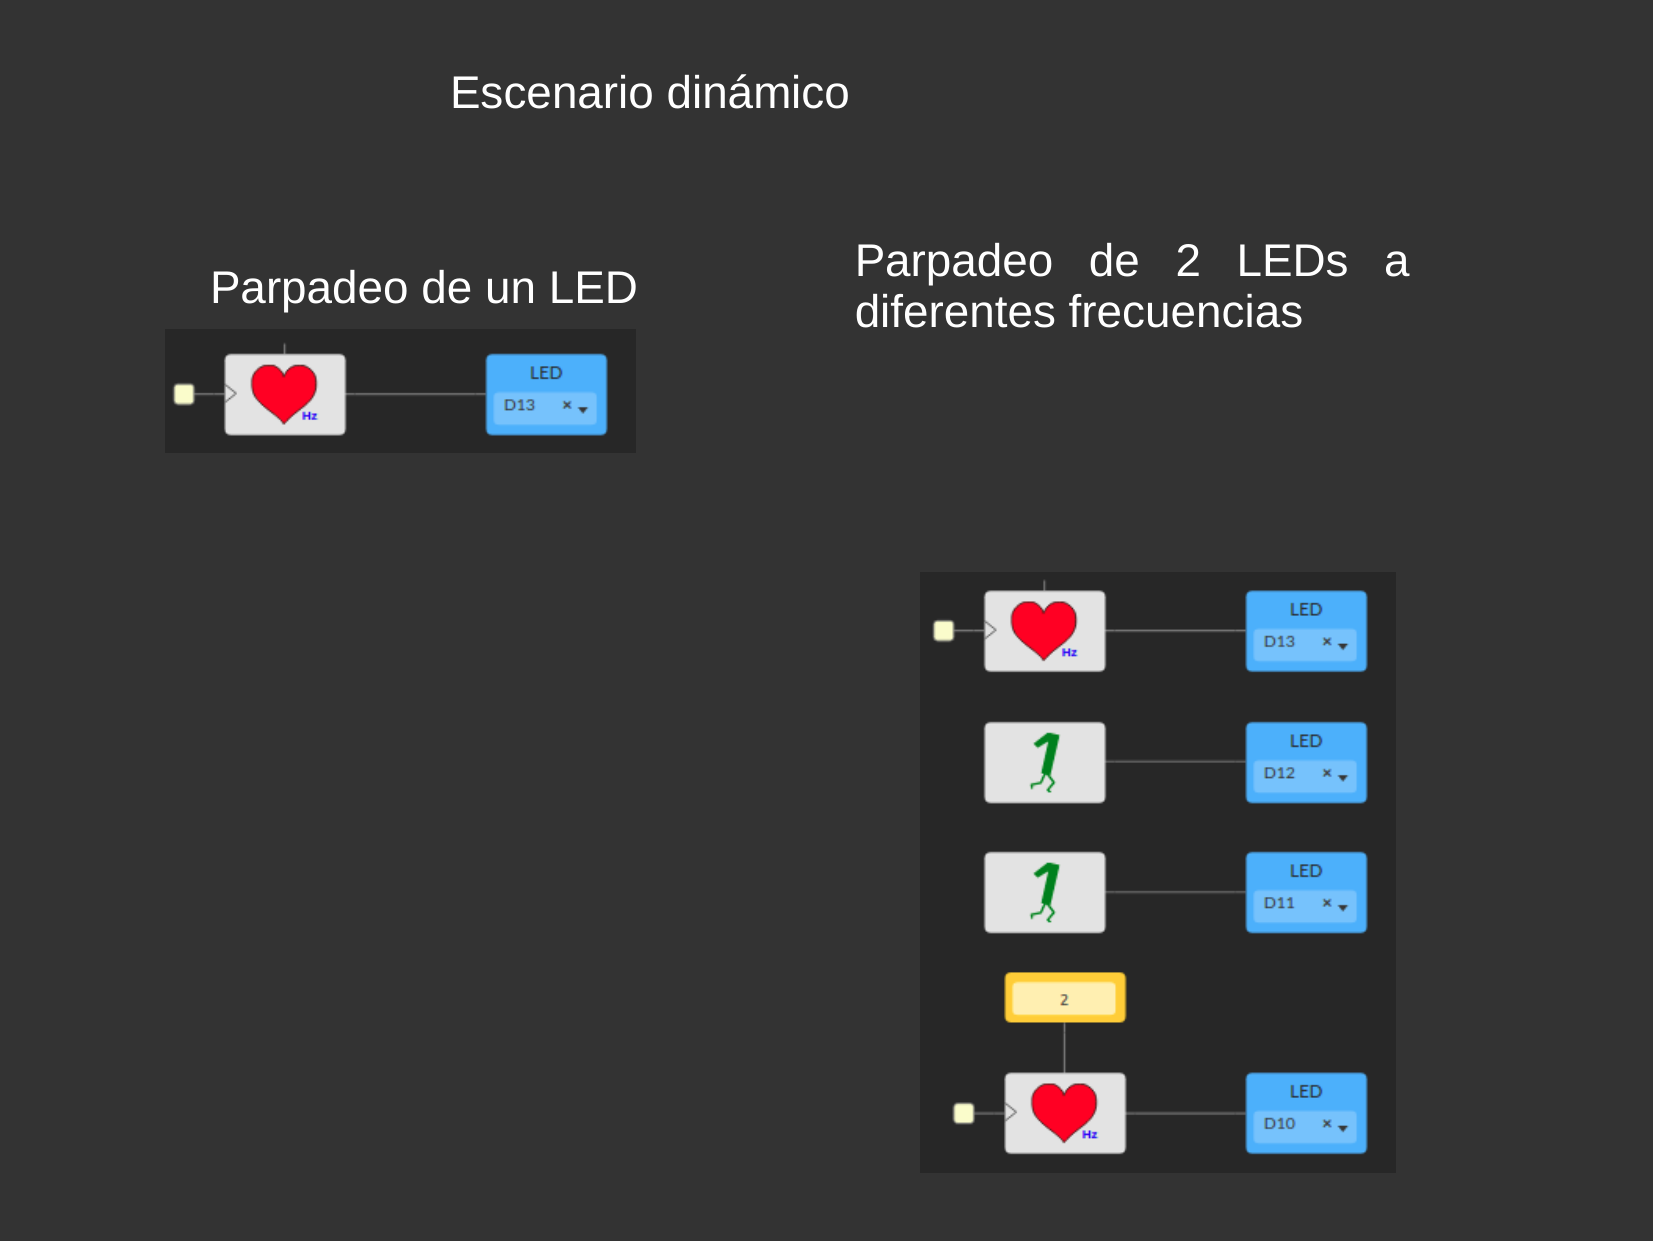

Escenario dinámico
Parpadeo de 2 LEDs a diferentes frecuencias
Parpadeo de un LED